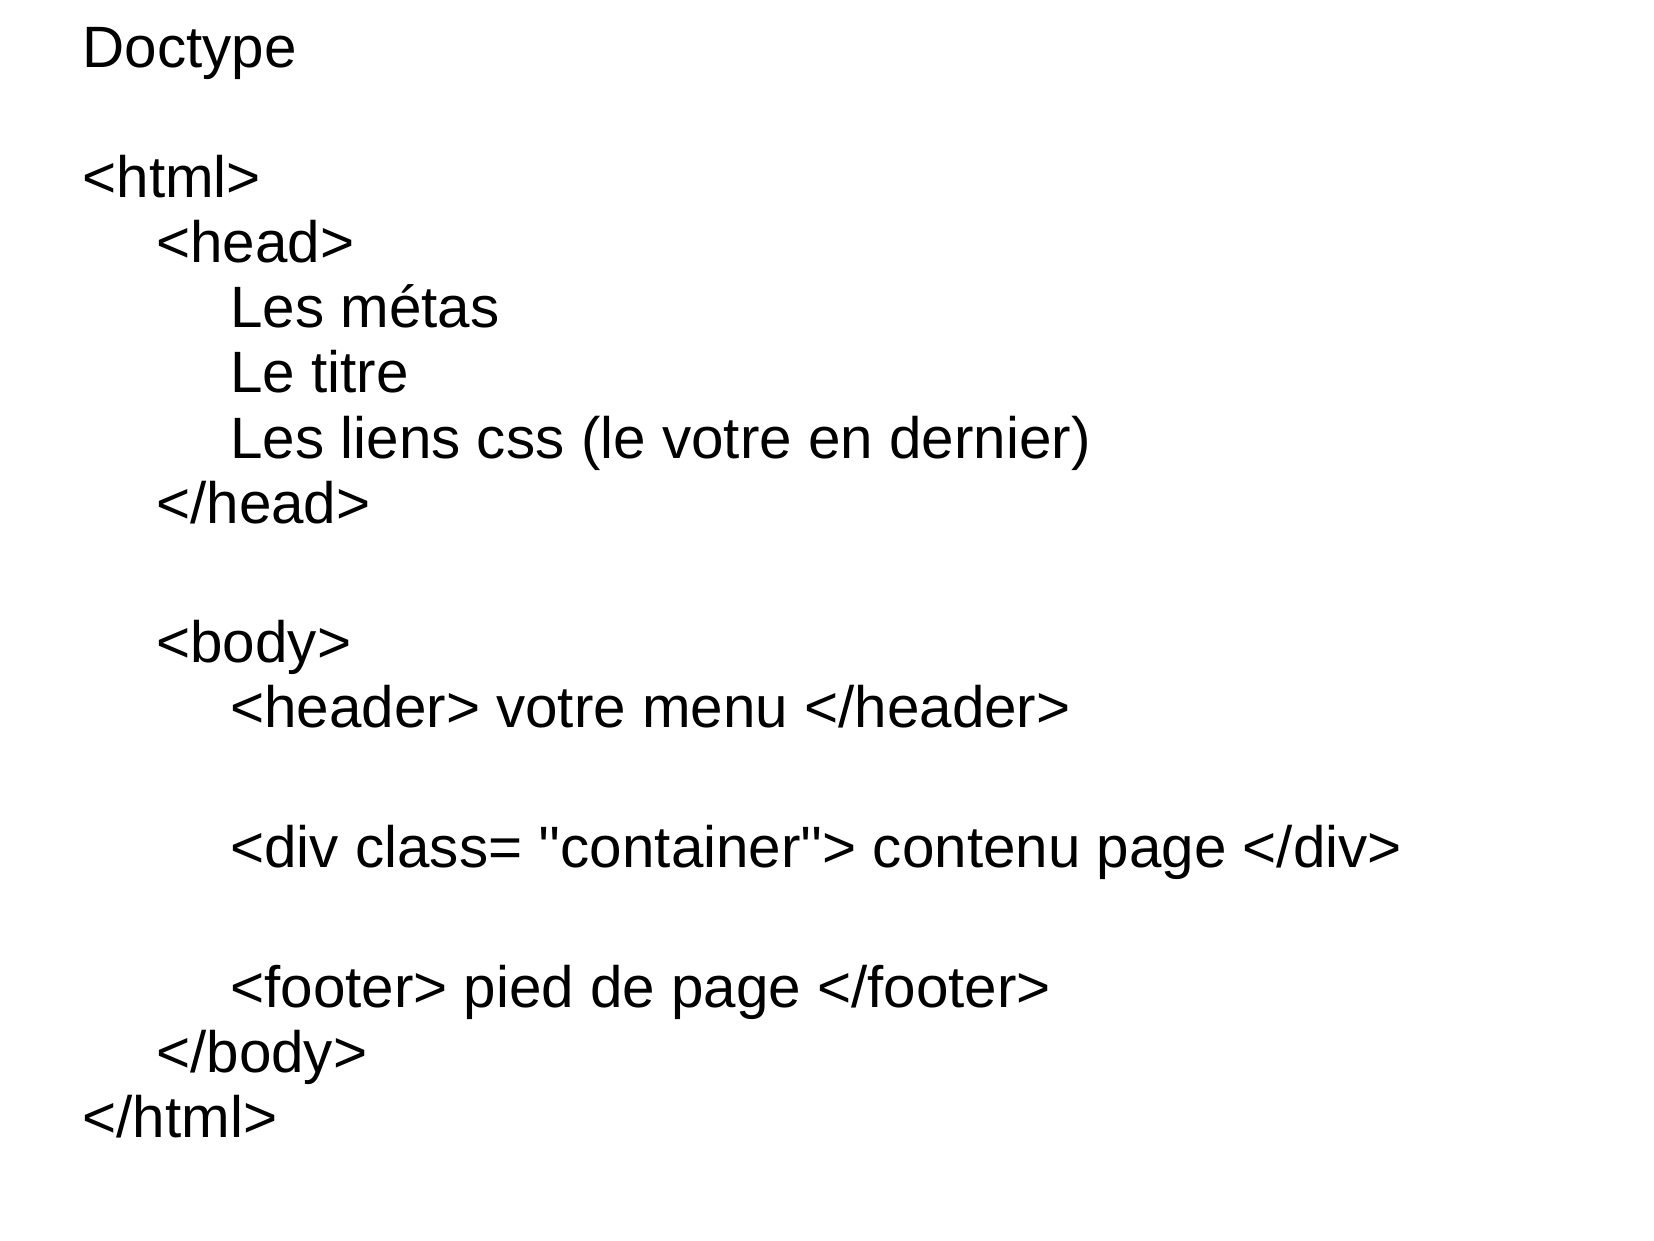

# Doctype
<html>
	<head>
		Les métas
		Le titre
		Les liens css (le votre en dernier)
	</head>
	<body>
		<header> votre menu </header>
		<div class= ''container''> contenu page </div>
		<footer> pied de page </footer>
	</body>
</html>